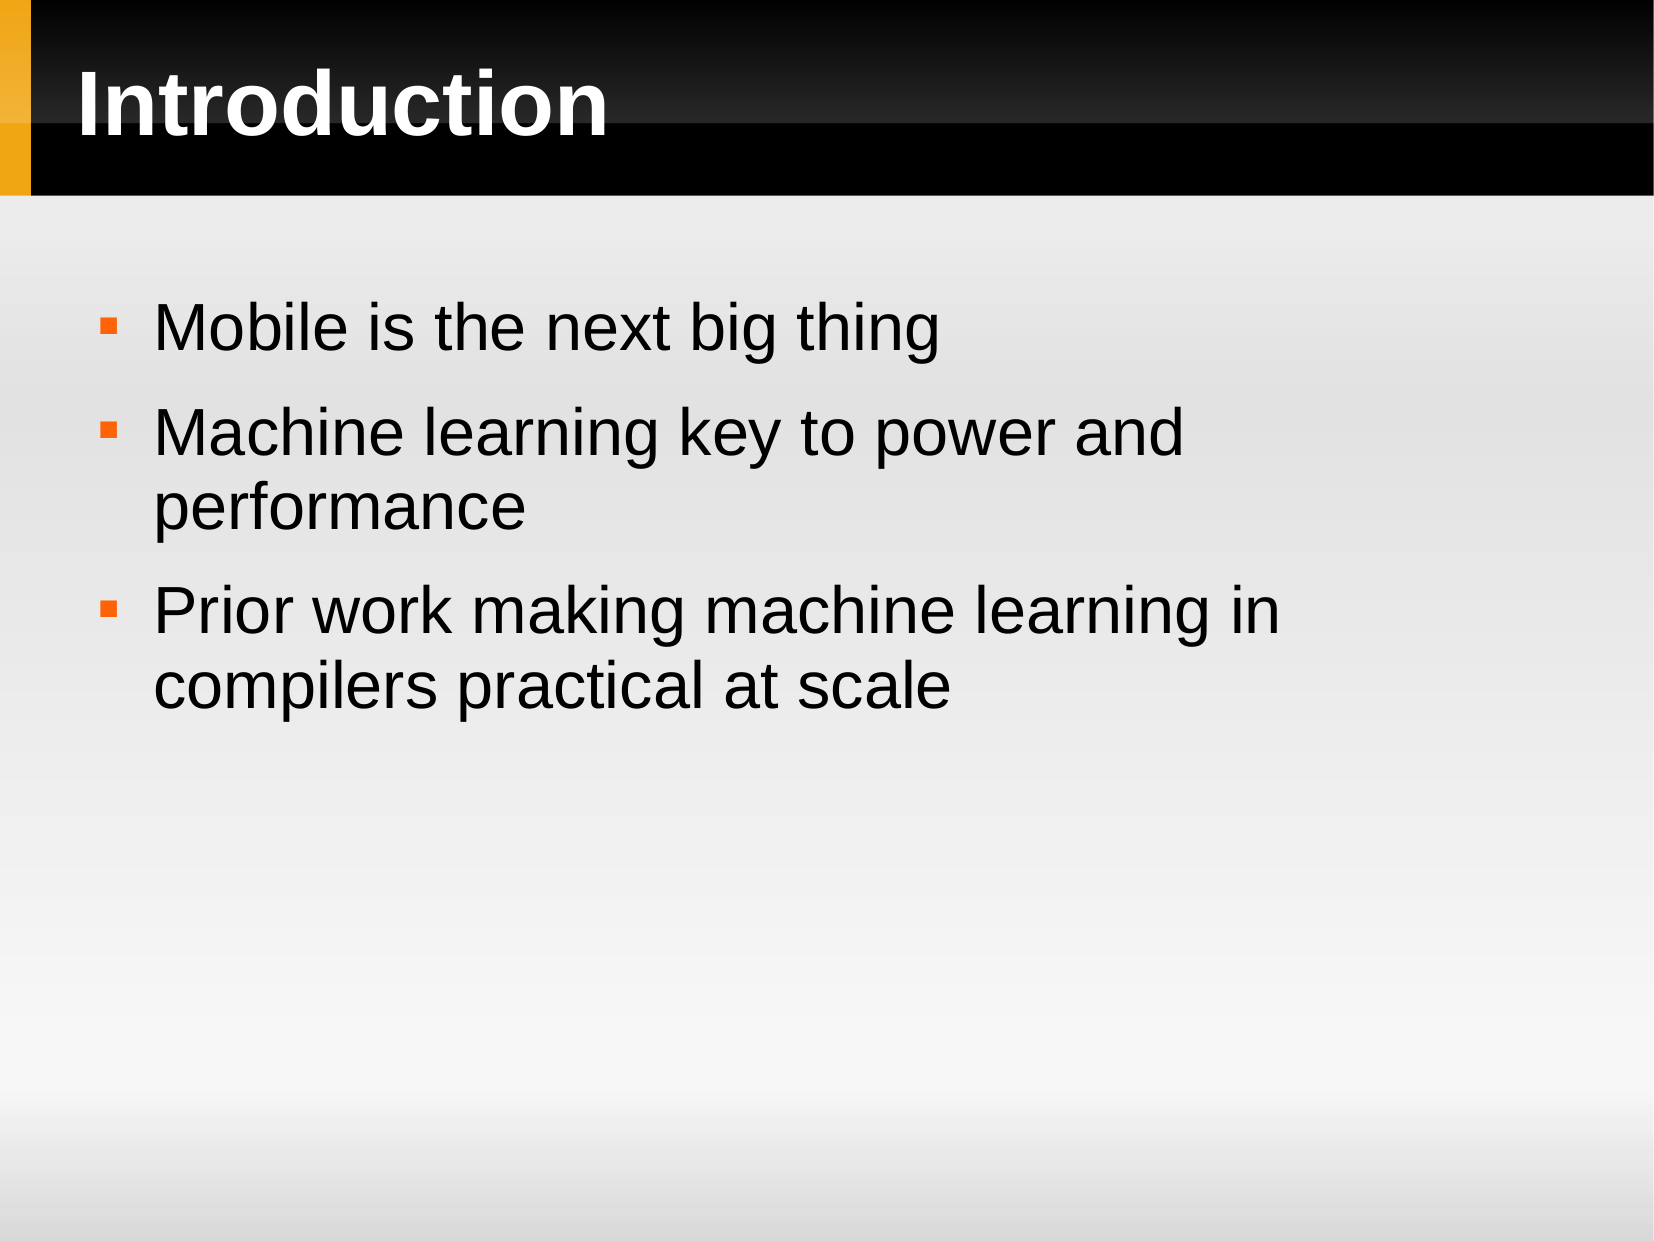

# Introduction
Mobile is the next big thing
Machine learning key to power and performance
Prior work making machine learning in compilers practical at scale